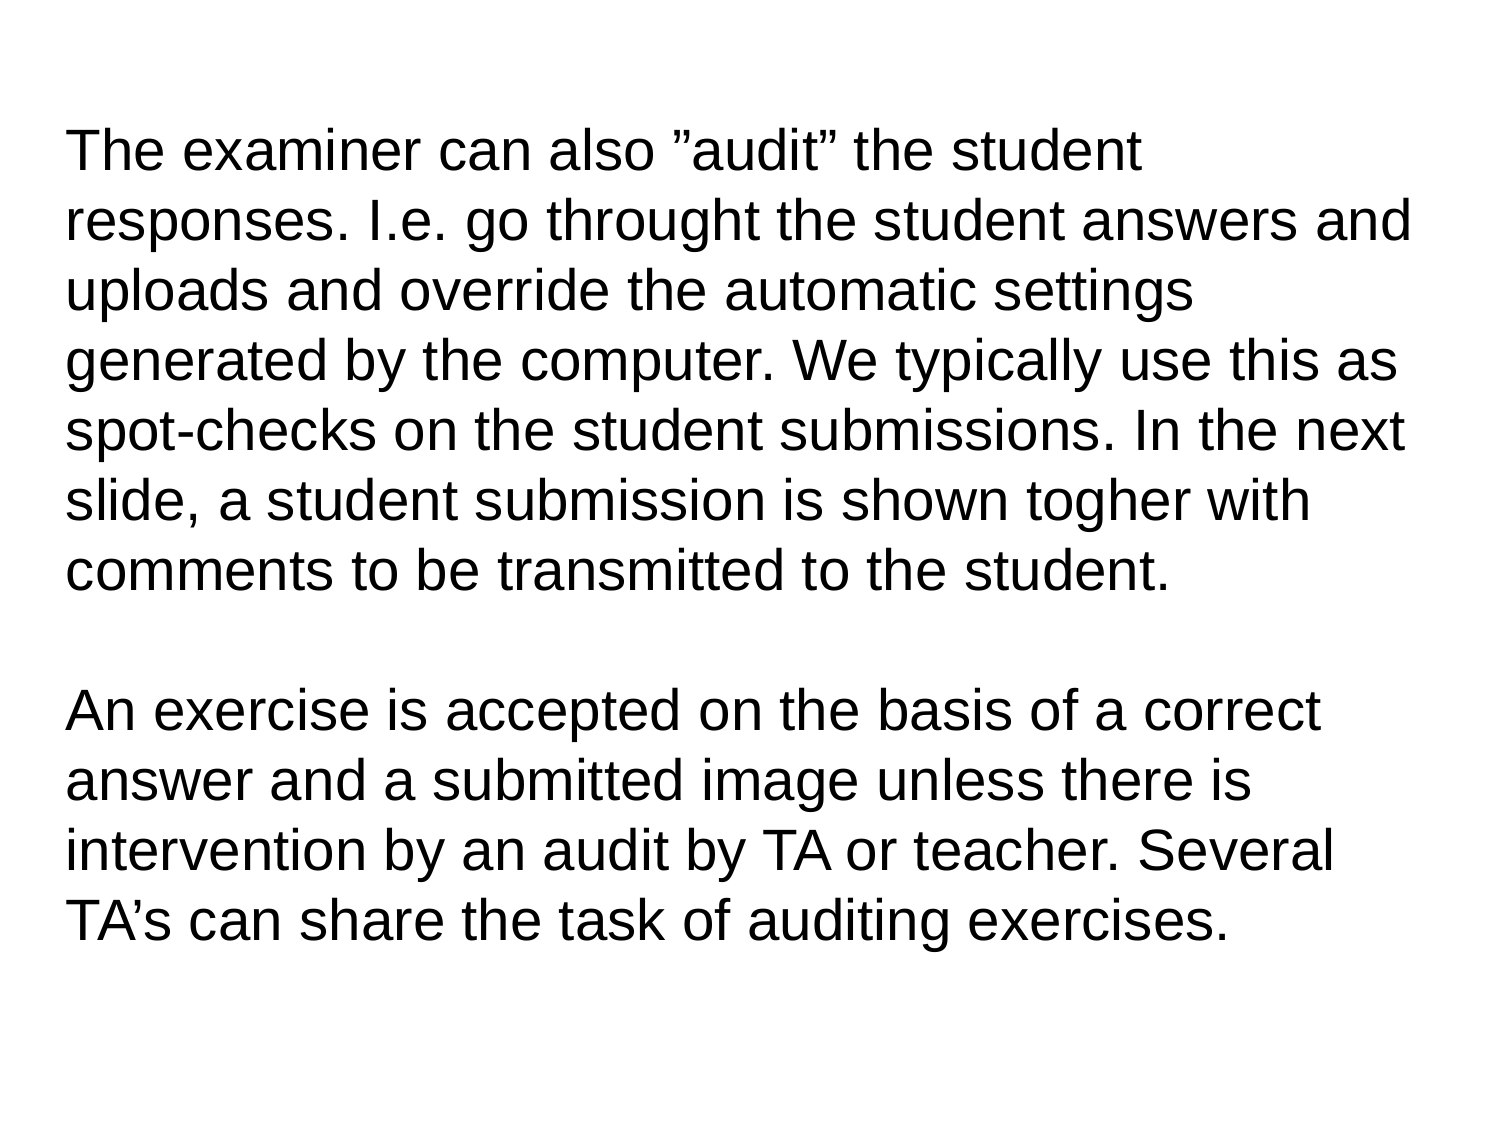

The examiner can also ”audit” the student responses. I.e. go throught the student answers and uploads and override the automatic settings generated by the computer. We typically use this as spot-checks on the student submissions. In the next slide, a student submission is shown togher with comments to be transmitted to the student.
An exercise is accepted on the basis of a correct answer and a submitted image unless there is intervention by an audit by TA or teacher. Several TA’s can share the task of auditing exercises.